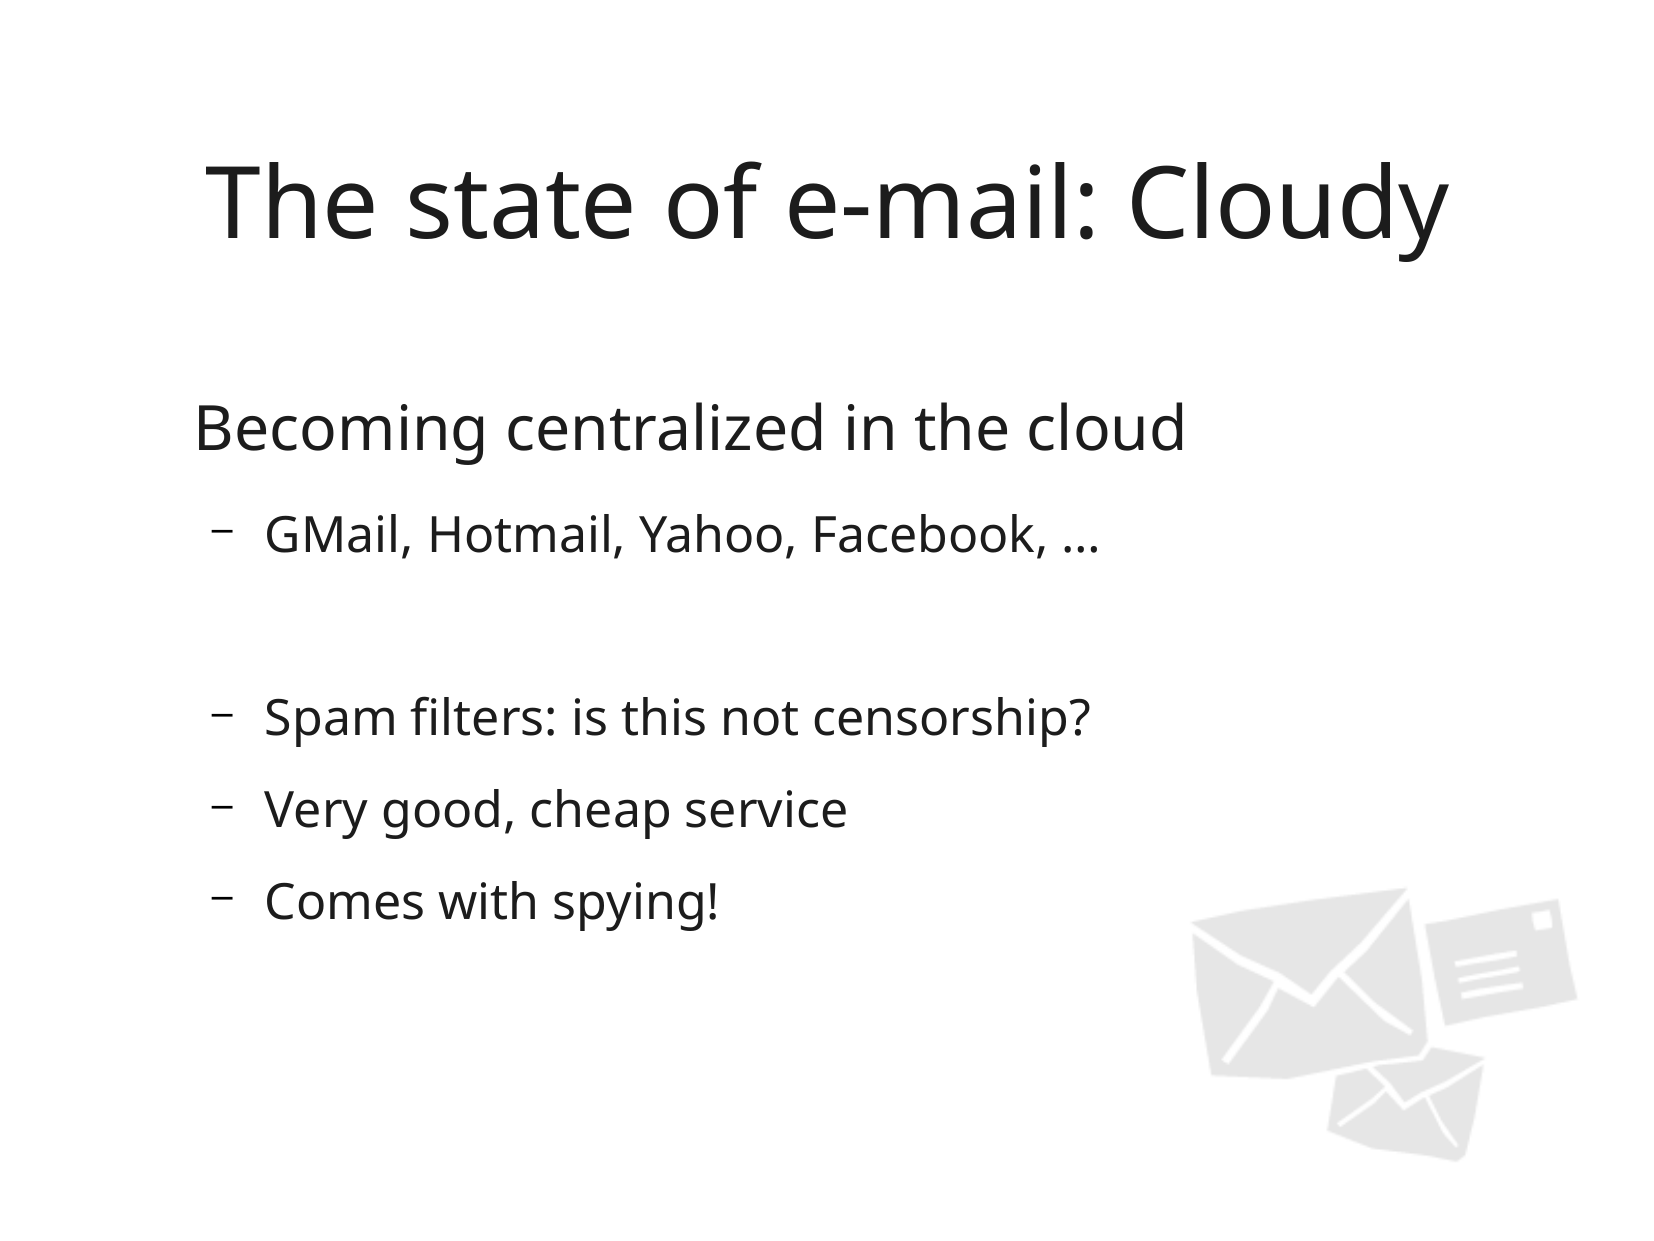

# The state of e-mail: Cloudy
Becoming centralized in the cloud
GMail, Hotmail, Yahoo, Facebook, …
Spam filters: is this not censorship?
Very good, cheap service
Comes with spying!